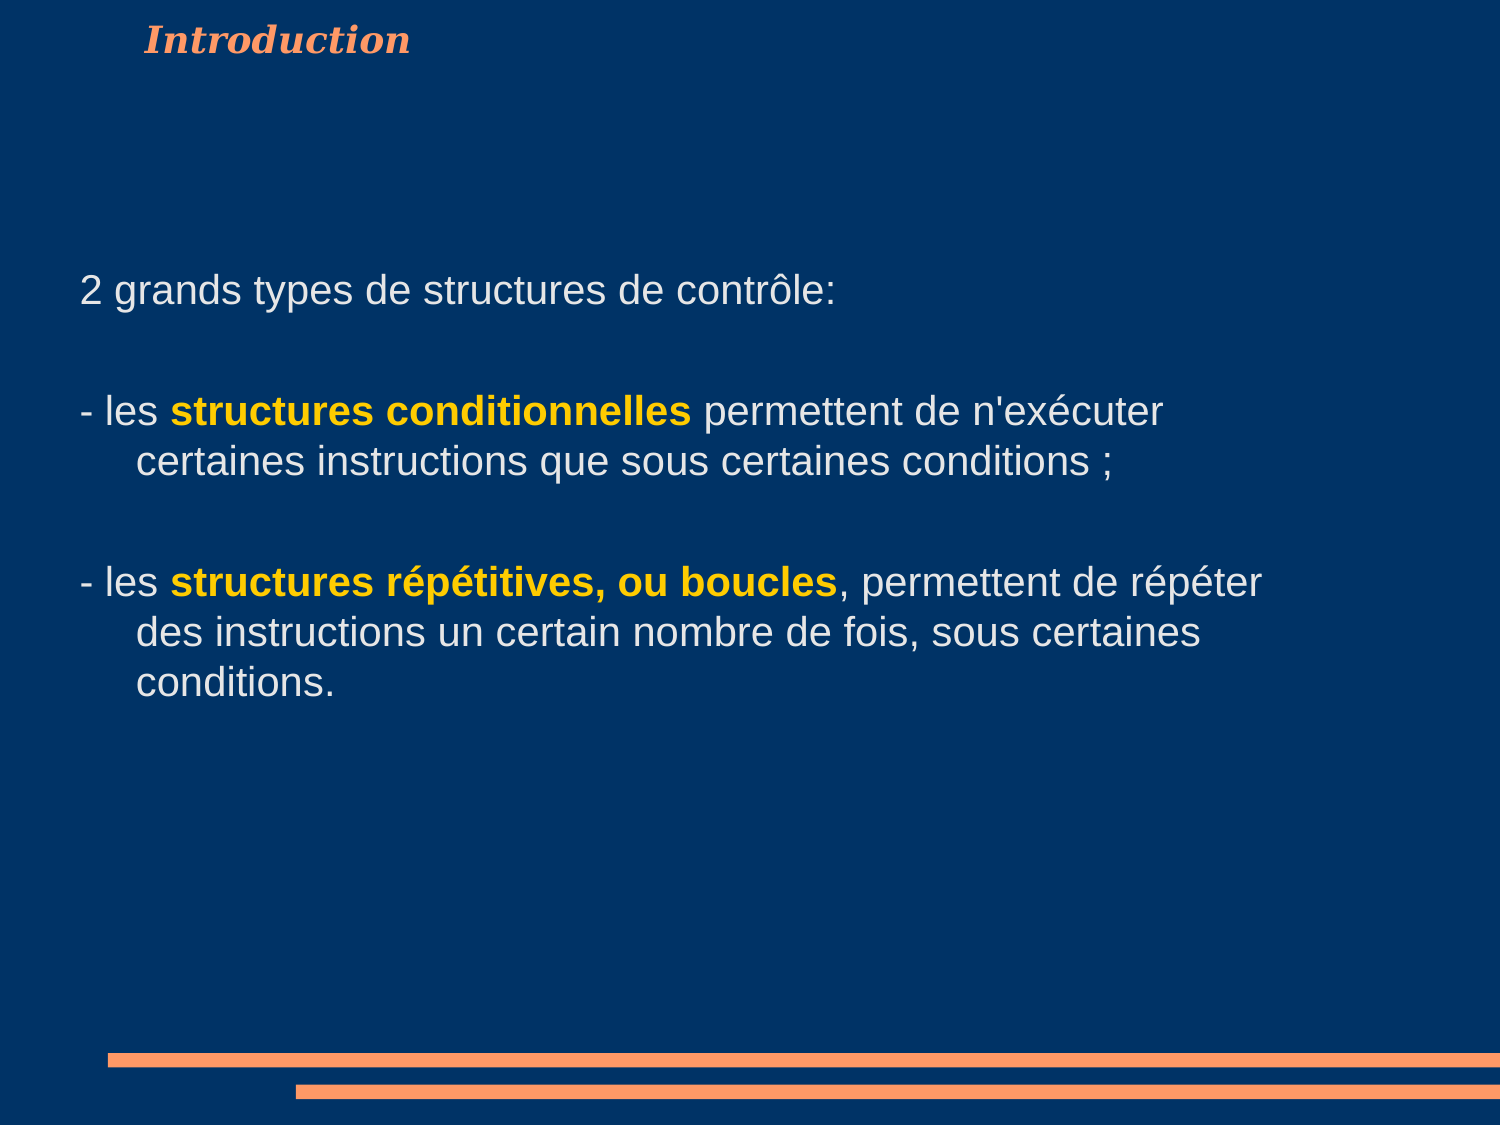

# Introduction
2 grands types de structures de contrôle:
- les structures conditionnelles permettent de n'exécuter certaines instructions que sous certaines conditions ;
- les structures répétitives, ou boucles, permettent de répéter des instructions un certain nombre de fois, sous certaines conditions.